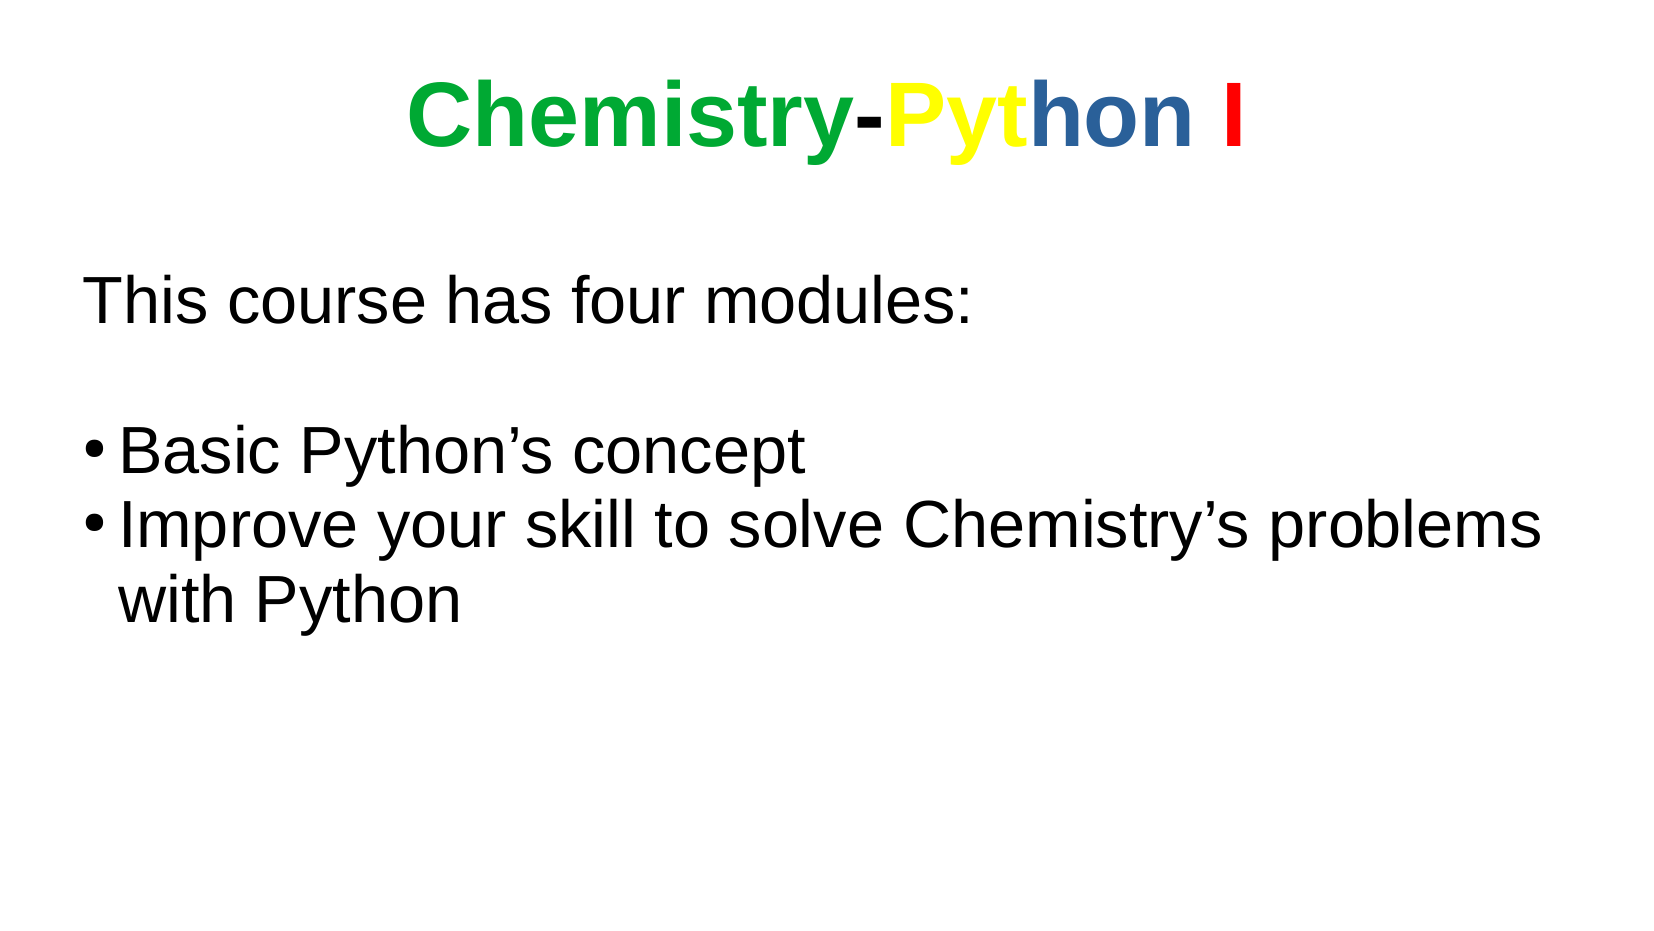

# Chemistry-Python I
This course has four modules:
Basic Python’s concept
Improve your skill to solve Chemistry’s problems with Python